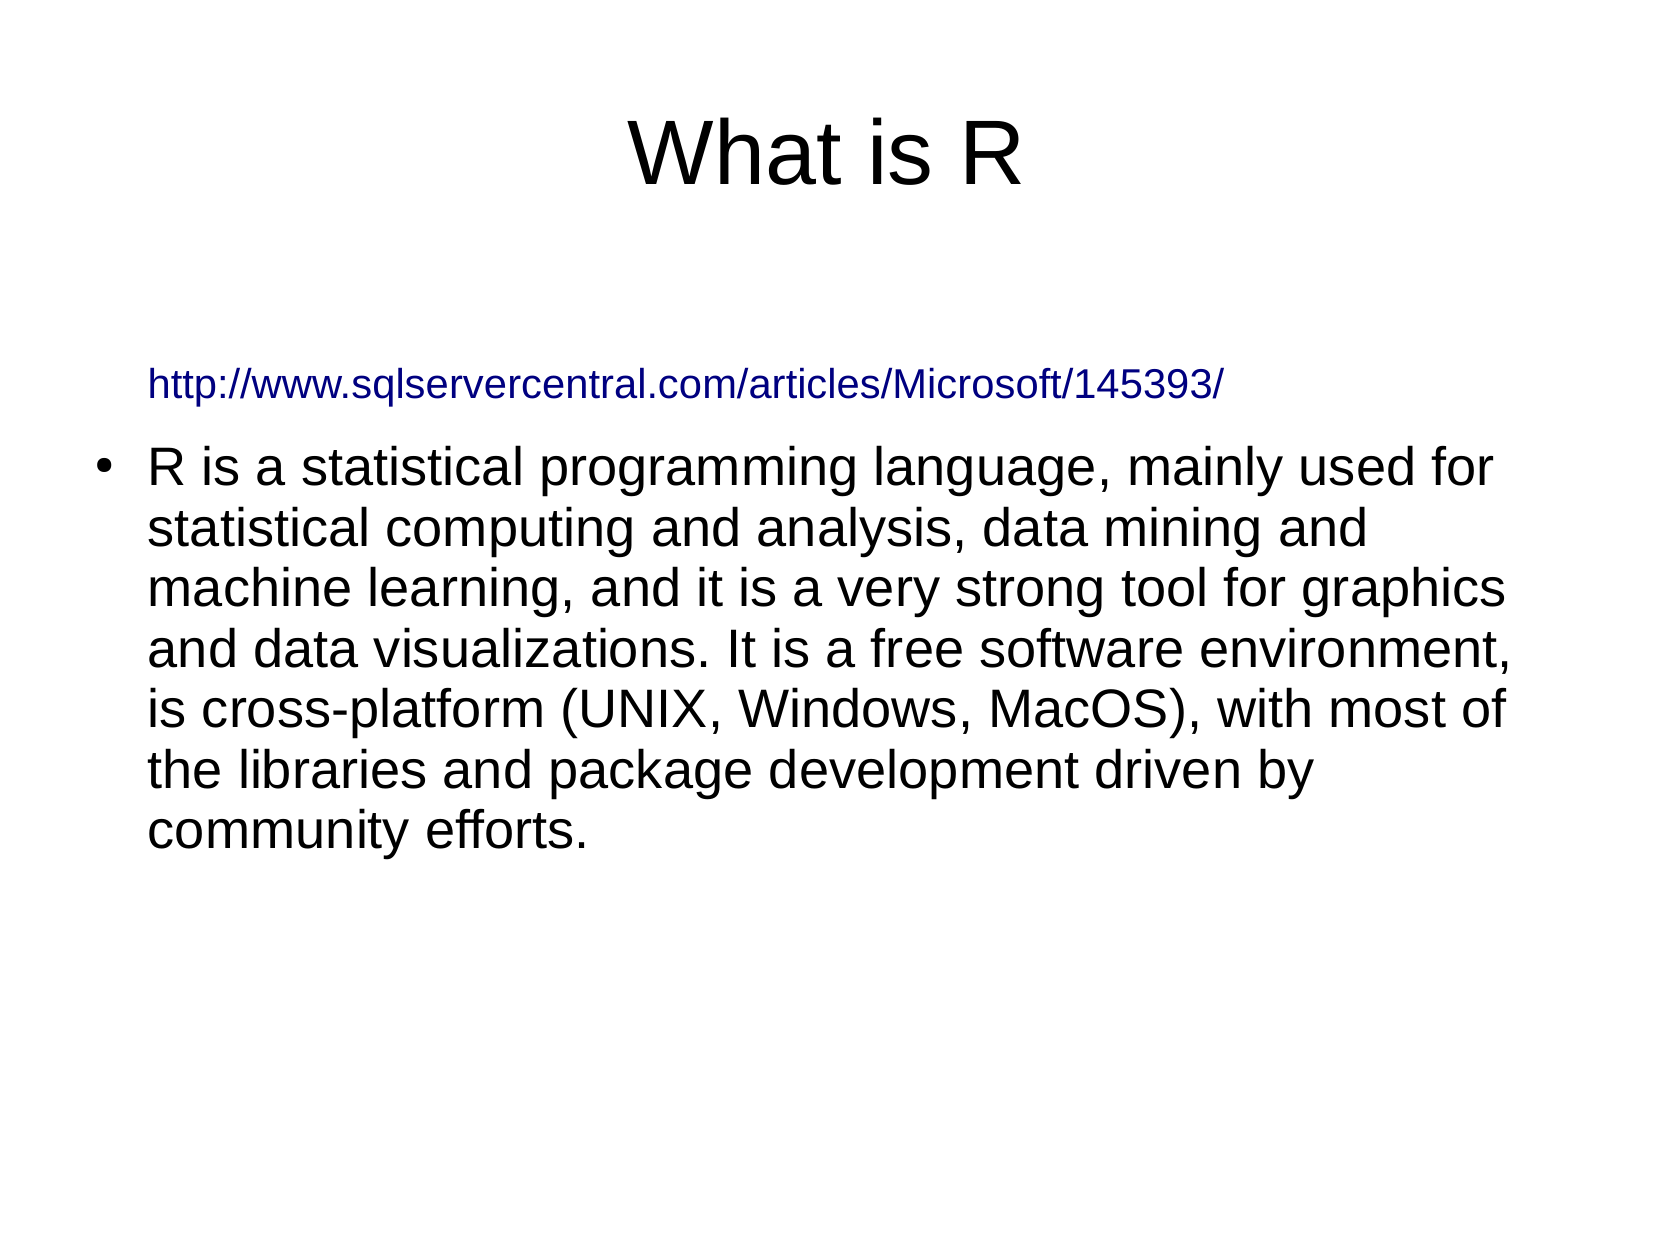

# What is R
http://www.sqlservercentral.com/articles/Microsoft/145393/
R is a statistical programming language, mainly used for statistical computing and analysis, data mining and machine learning, and it is a very strong tool for graphics and data visualizations. It is a free software environment, is cross-platform (UNIX, Windows, MacOS), with most of the libraries and package development driven by community efforts.